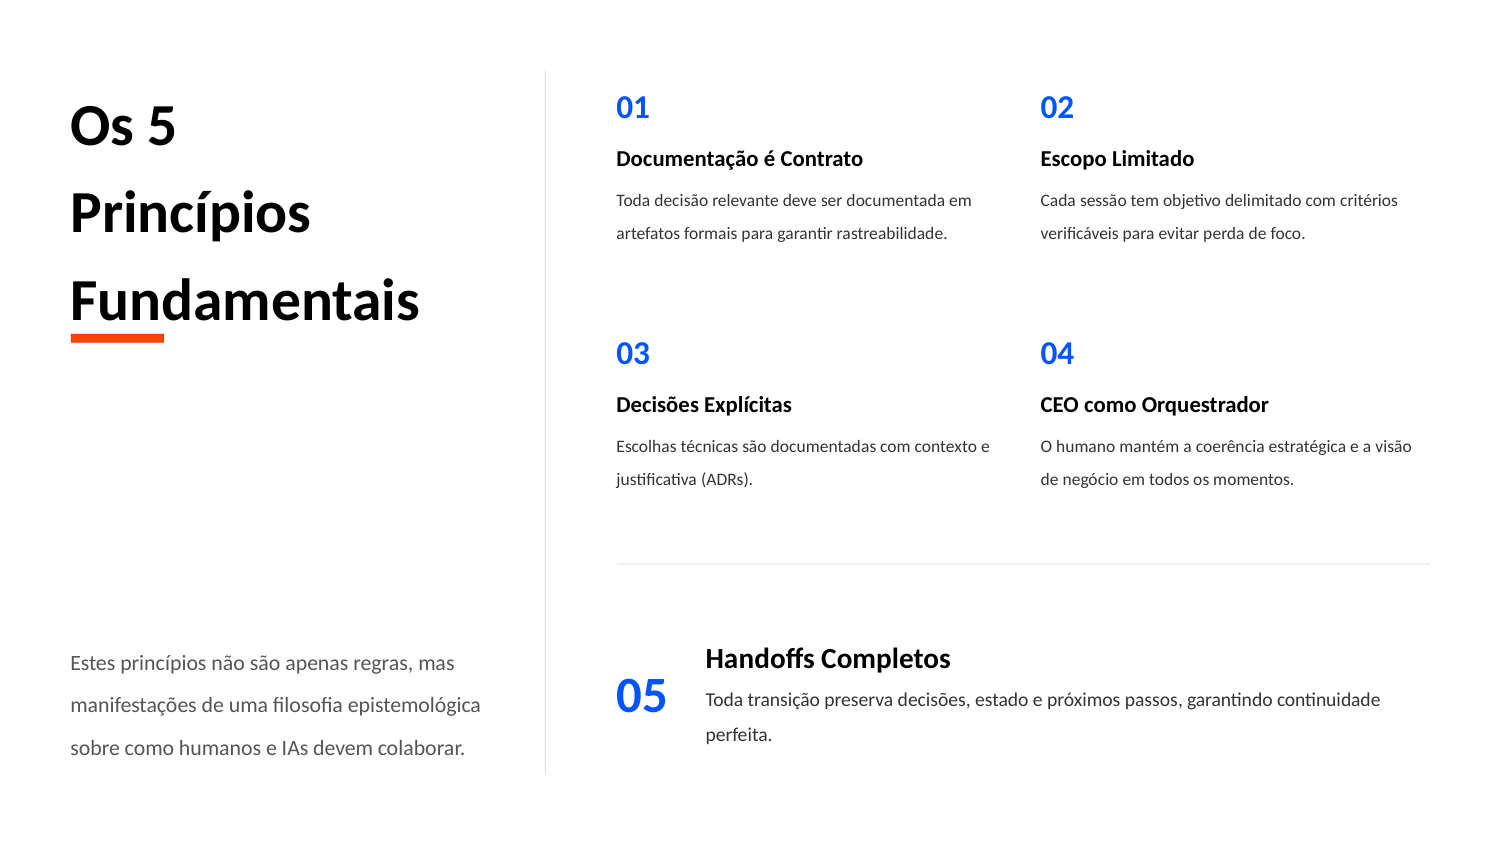

Os 5
Princípios
Fundamentais
01
02
Documentação é Contrato
Escopo Limitado
Toda decisão relevante deve ser documentada em artefatos formais para garantir rastreabilidade.
Cada sessão tem objetivo delimitado com critérios verificáveis para evitar perda de foco.
03
04
Decisões Explícitas
CEO como Orquestrador
Escolhas técnicas são documentadas com contexto e justificativa (ADRs).
O humano mantém a coerência estratégica e a visão de negócio em todos os momentos.
Handoffs Completos
Estes princípios não são apenas regras, mas manifestações de uma filosofia epistemológica sobre como humanos e IAs devem colaborar.
05
Toda transição preserva decisões, estado e próximos passos, garantindo continuidade perfeita.